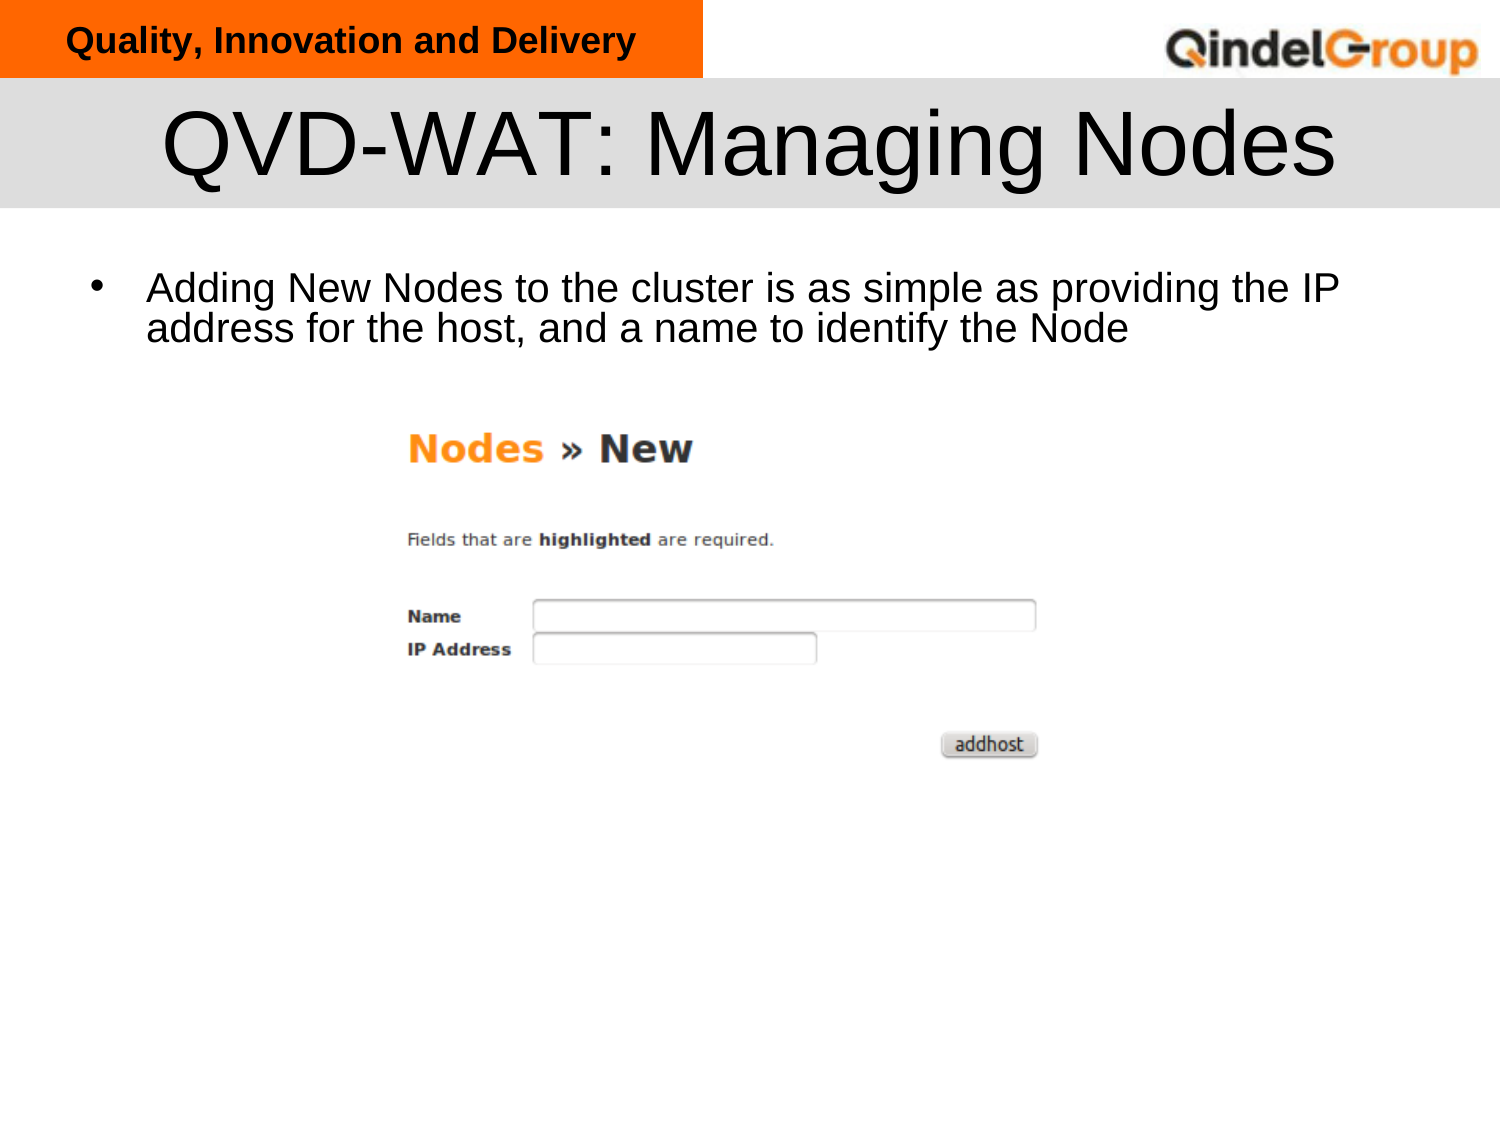

# QVD-WAT: Managing Nodes
Adding New Nodes to the cluster is as simple as providing the IP address for the host, and a name to identify the Node